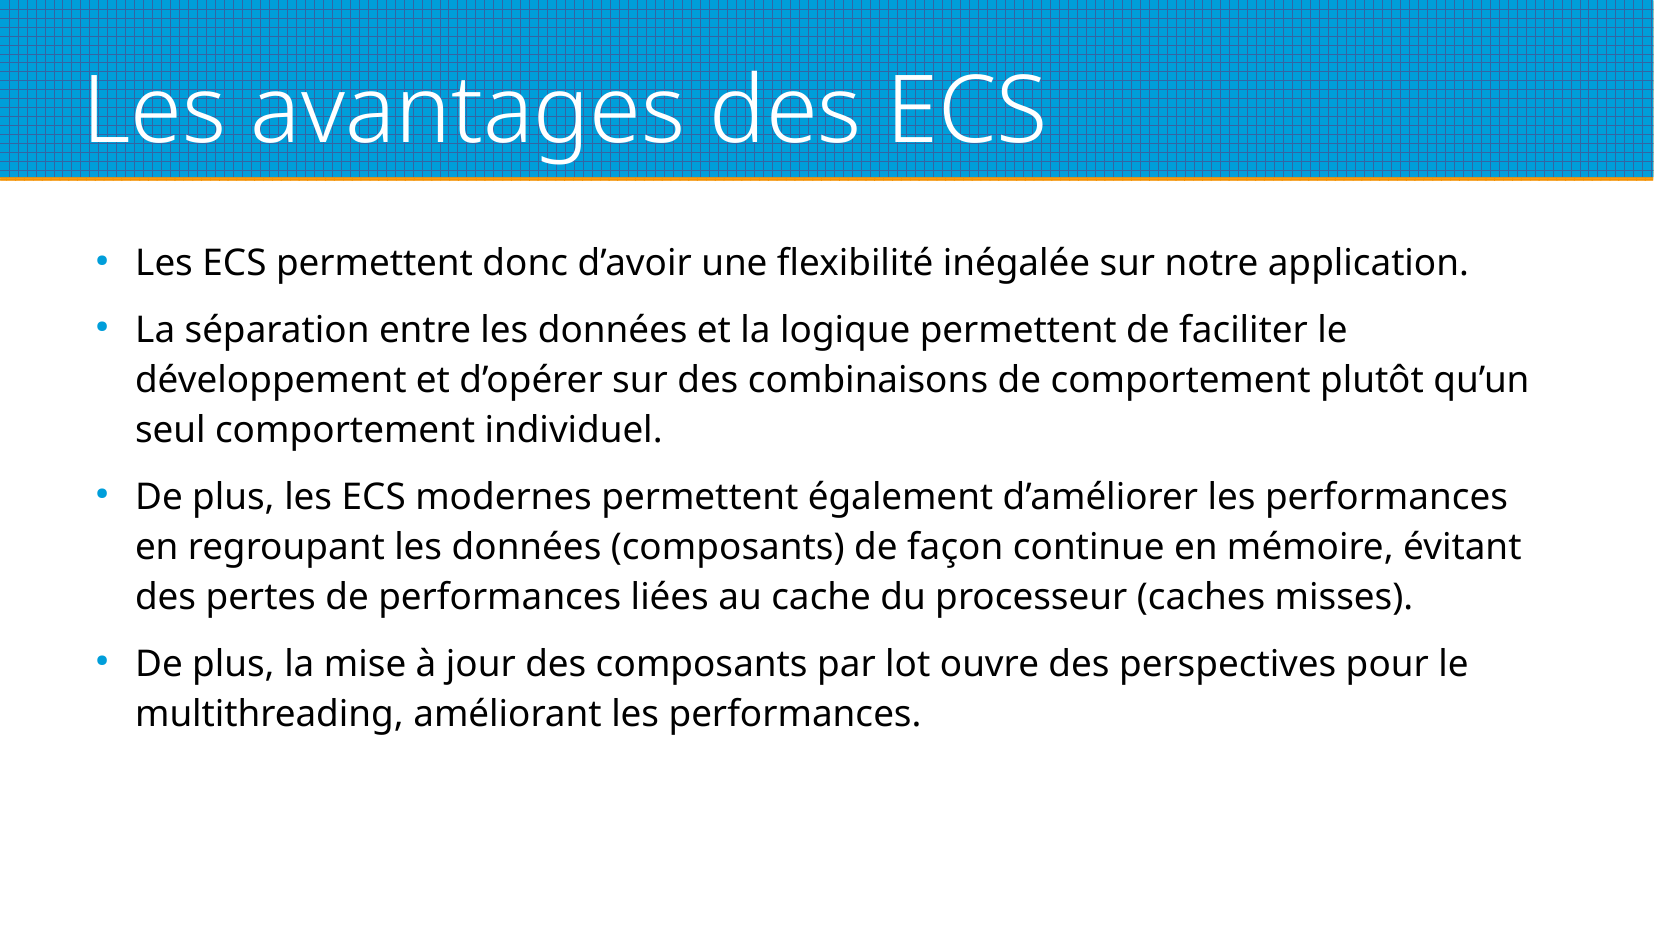

# Les avantages des ECS
Les ECS permettent donc d’avoir une flexibilité inégalée sur notre application.
La séparation entre les données et la logique permettent de faciliter le développement et d’opérer sur des combinaisons de comportement plutôt qu’un seul comportement individuel.
De plus, les ECS modernes permettent également d’améliorer les performances en regroupant les données (composants) de façon continue en mémoire, évitant des pertes de performances liées au cache du processeur (caches misses).
De plus, la mise à jour des composants par lot ouvre des perspectives pour le multithreading, améliorant les performances.